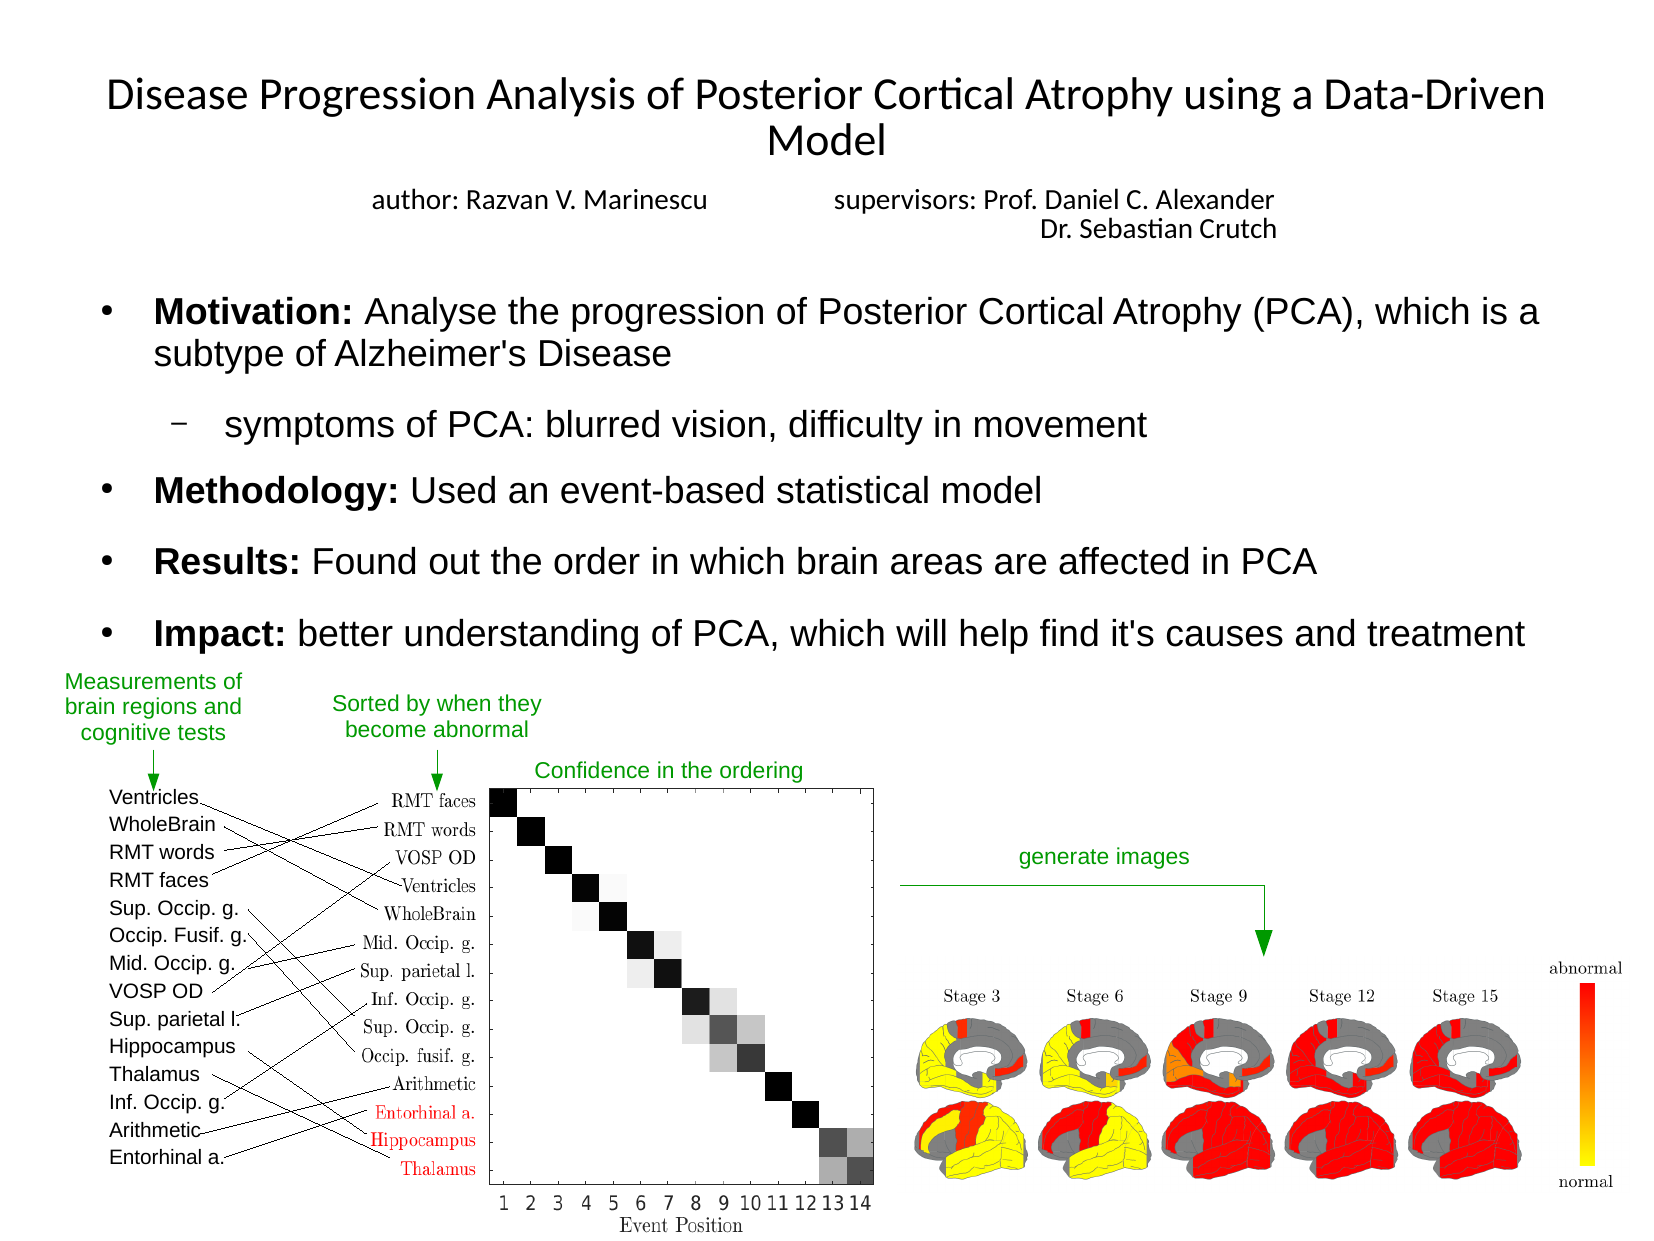

# Disease Progression Analysis of Posterior Cortical Atrophy using a Data-Driven Model author: Razvan V. Marinescu		 supervisors: Prof. Daniel C. Alexander Dr. Sebastian Crutch
Motivation: Analyse the progression of Posterior Cortical Atrophy (PCA), which is a subtype of Alzheimer's Disease
symptoms of PCA: blurred vision, difficulty in movement
Methodology: Used an event-based statistical model
Results: Found out the order in which brain areas are affected in PCA
Impact: better understanding of PCA, which will help find it's causes and treatment
Measurements of brain regions and cognitive tests
Sorted by when they become abnormal
Confidence in the ordering
Ventricles
WholeBrain
RMT words
RMT faces
Sup. Occip. g.
Occip. Fusif. g.
Mid. Occip. g.
VOSP OD
Sup. parietal l.
Hippocampus
Thalamus
Inf. Occip. g.
Arithmetic
Entorhinal a.
generate images